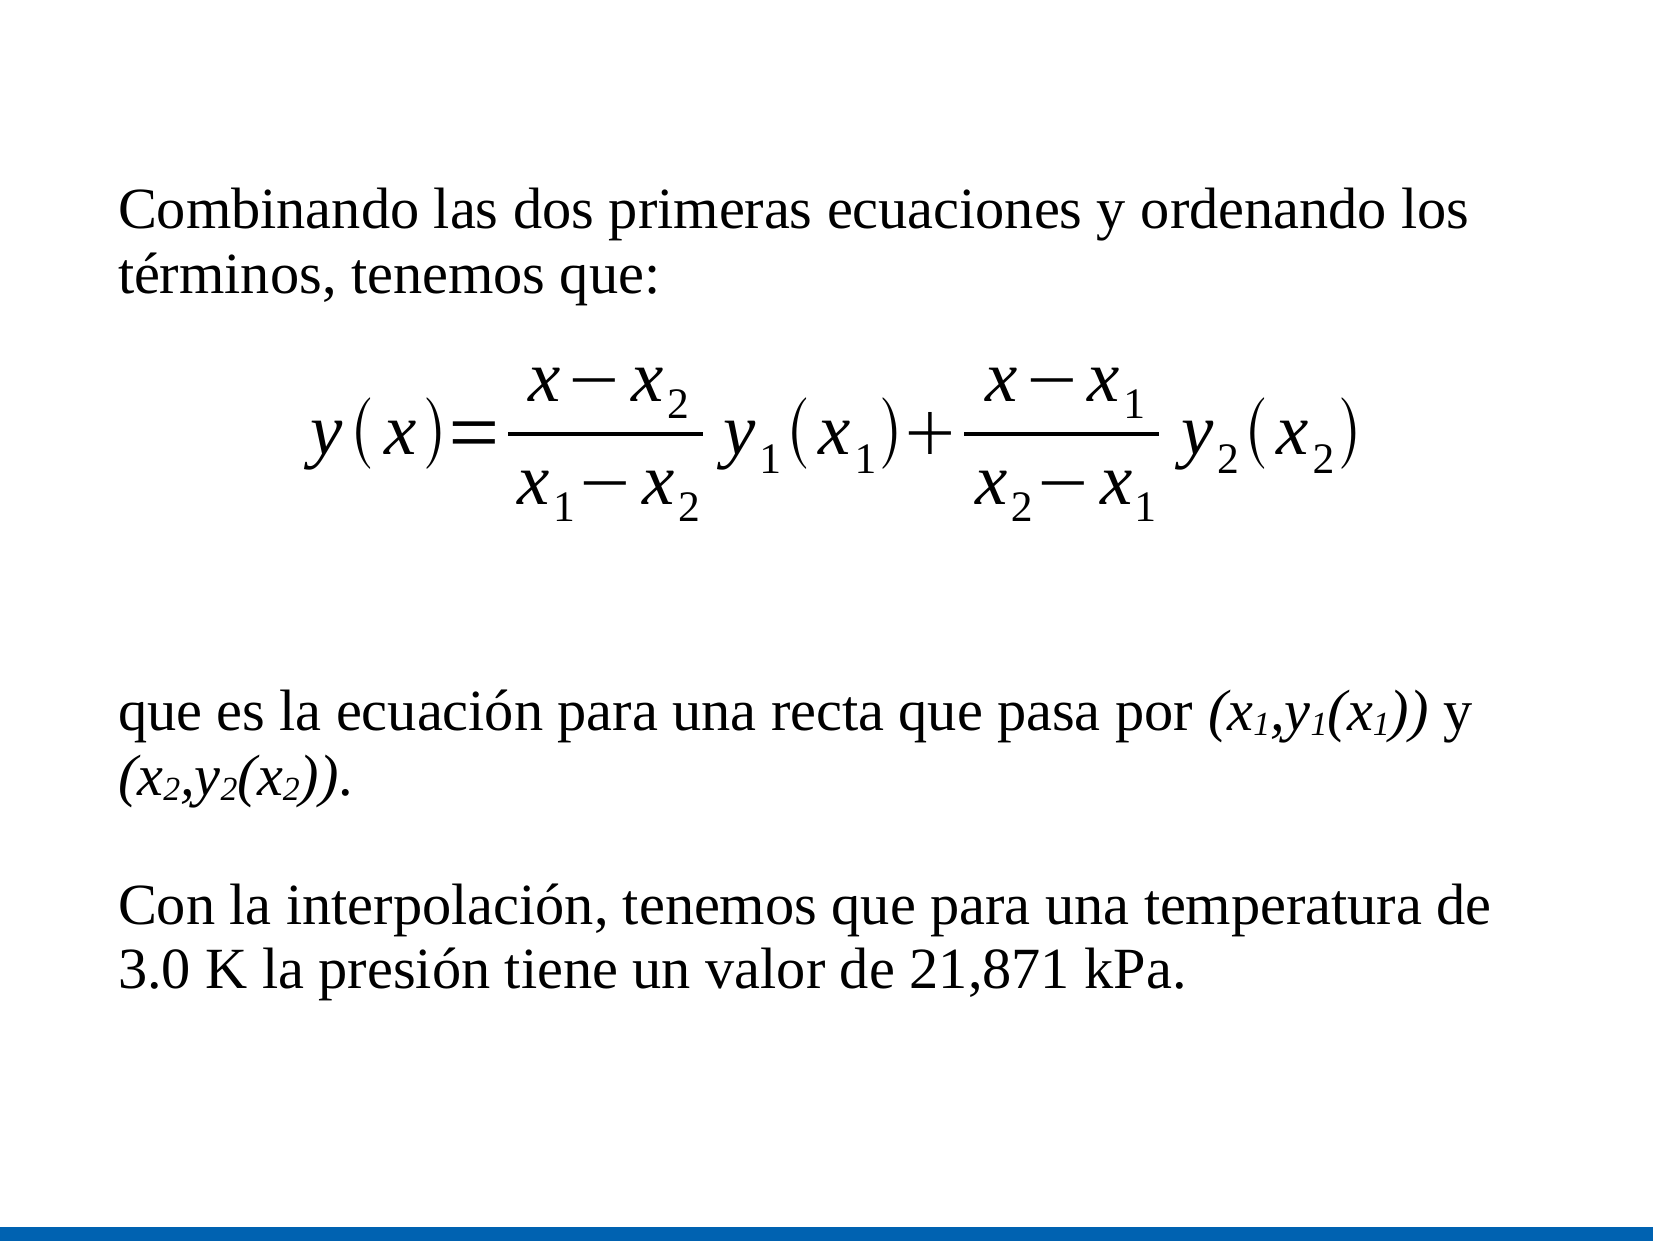

# Combinando las dos primeras ecuaciones y ordenando los términos, tenemos que:
que es la ecuación para una recta que pasa por (x1,y1(x1)) y (x2,y2(x2)).
Con la interpolación, tenemos que para una temperatura de 3.0 K la presión tiene un valor de 21,871 kPa.